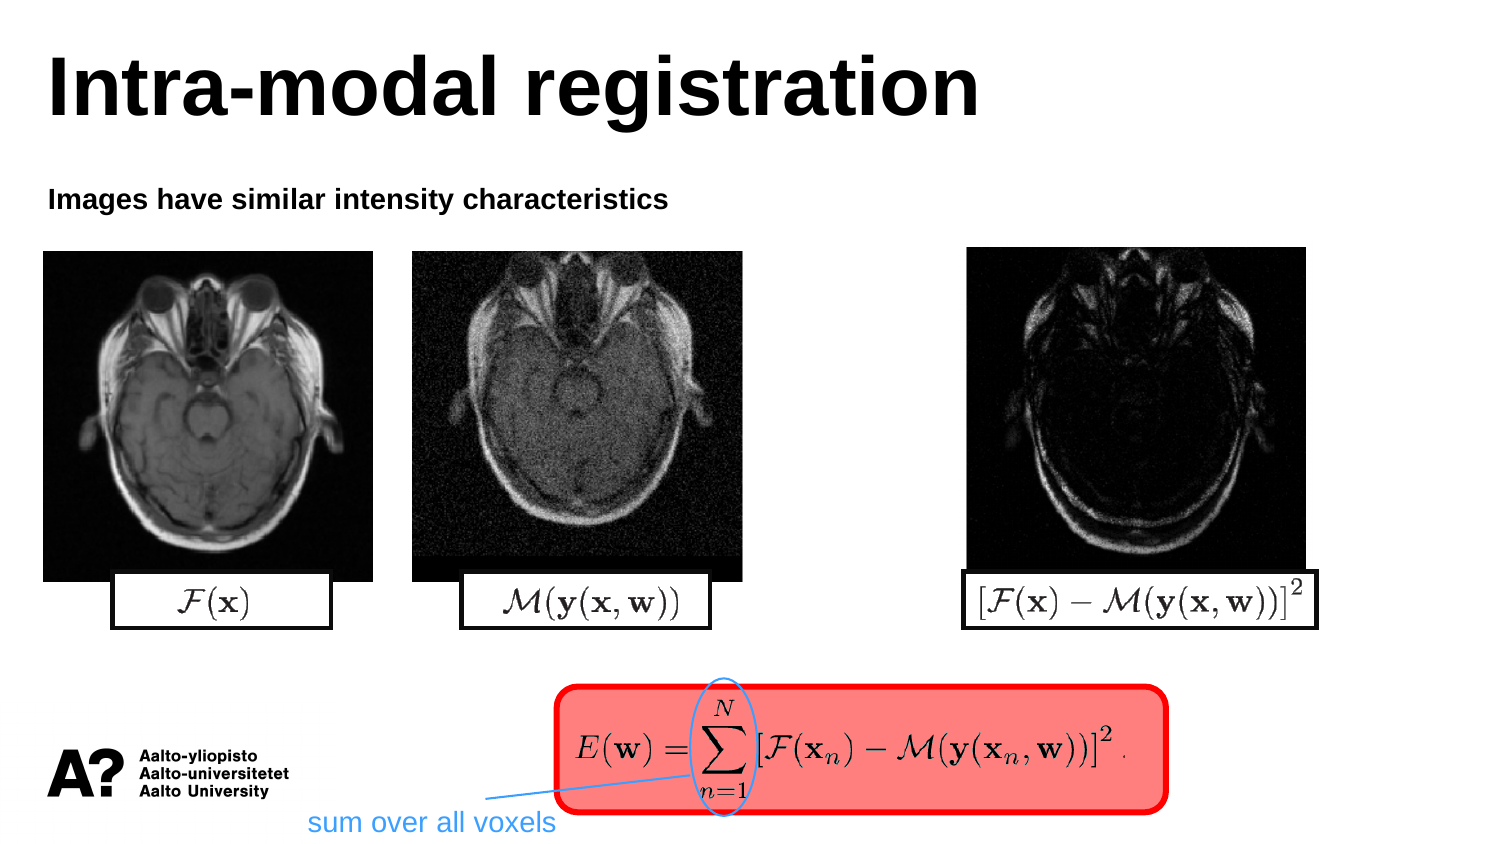

# Intra-modal registration
Images have similar intensity characteristics
sum over all voxels